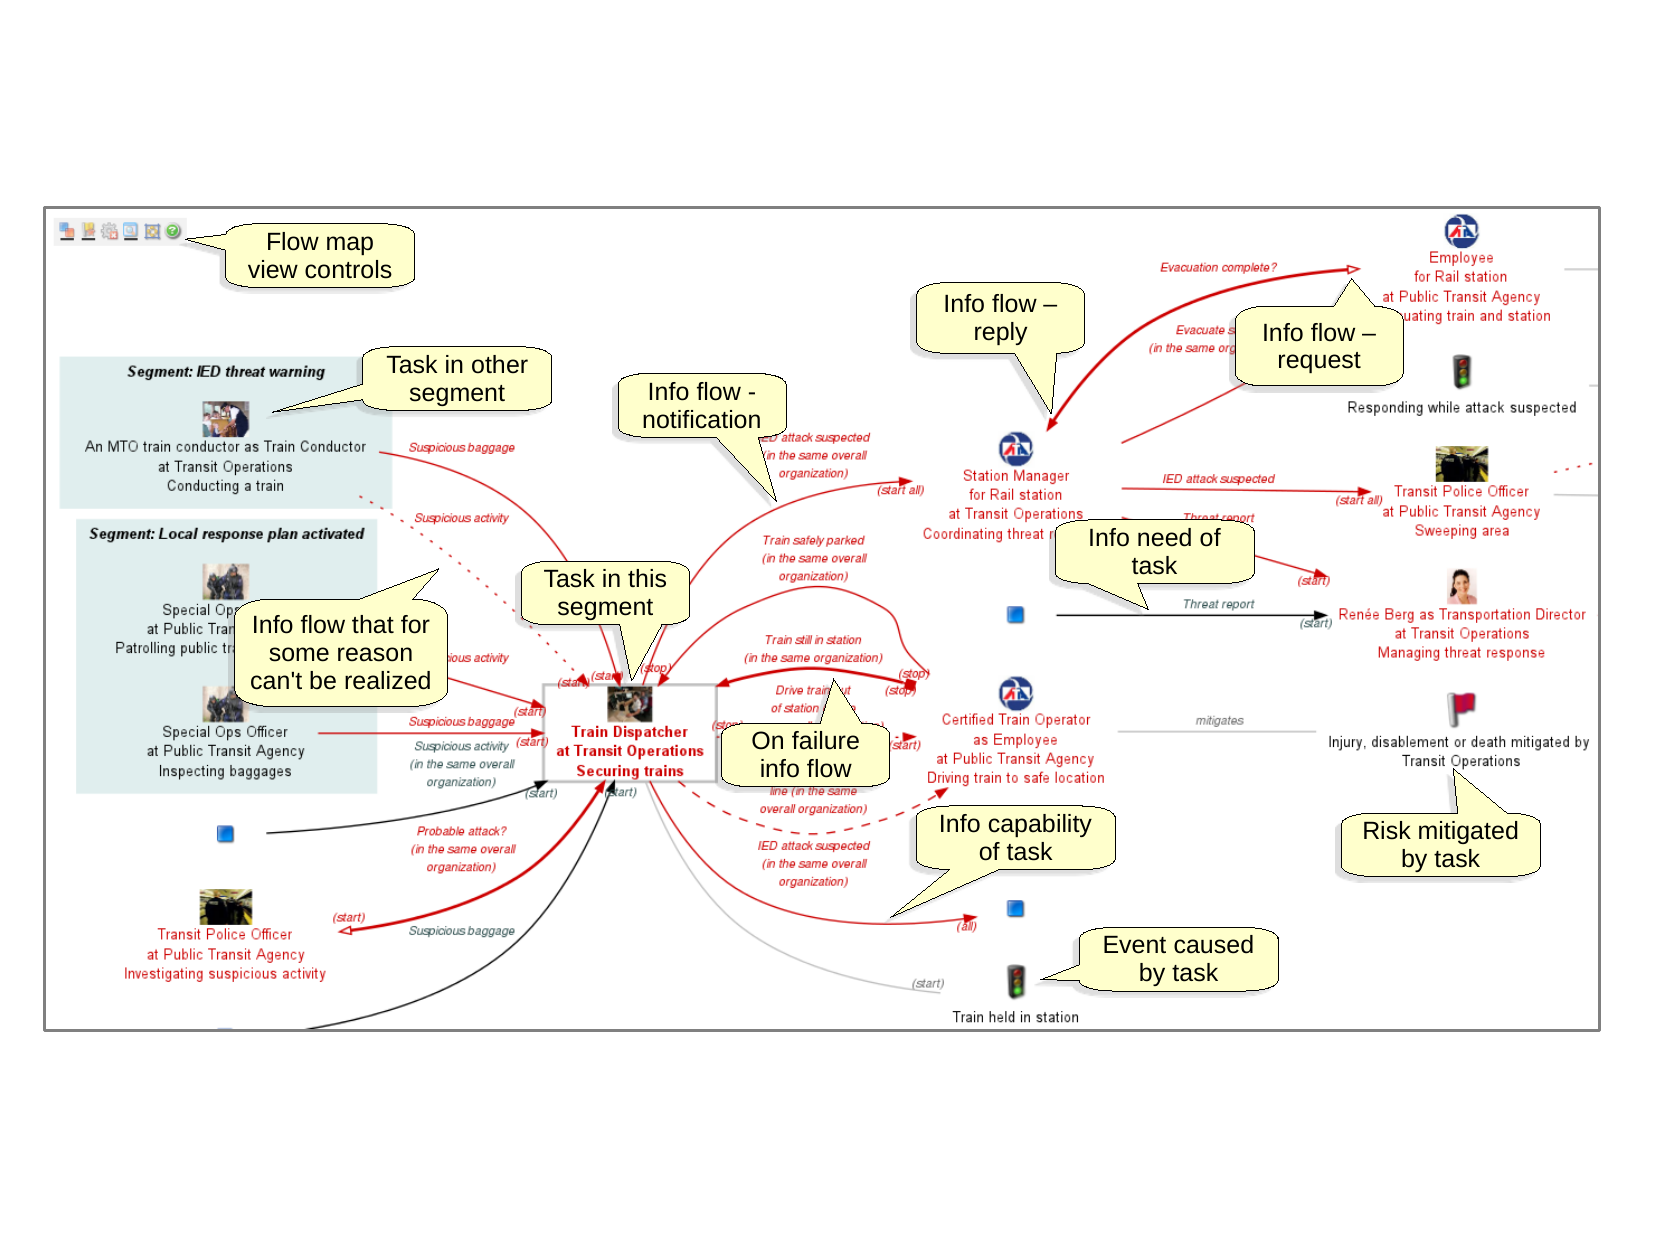

Flow map view controls
Info flow – reply
Info flow – request
Task in other segment
Info flow - notification
Info need of task
Task in this segment
Info flow that for some reason can't be realized
On failure info flow
Info capability of task
Risk mitigated by task
Event caused by task